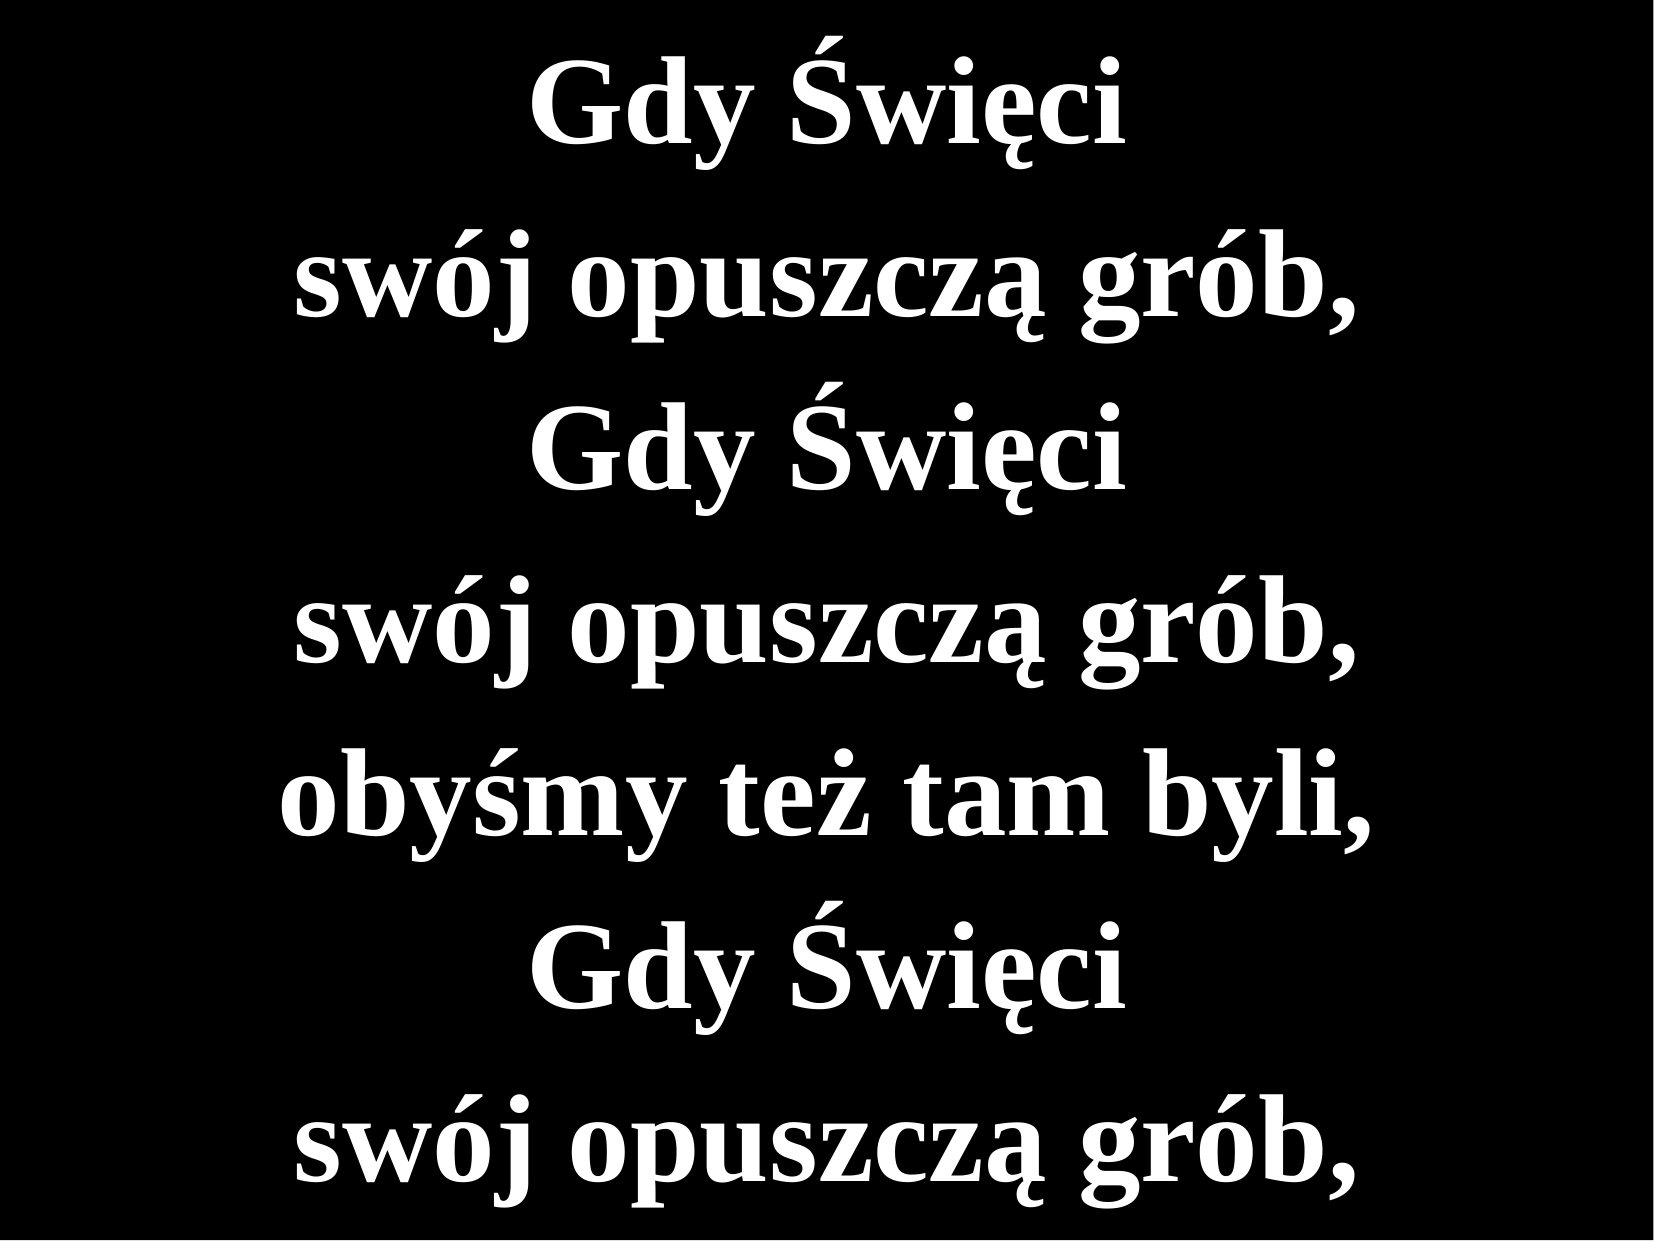

# Gdy Święci ppp swój opuszczą grób, ppp Gdy Święci ppp swój opuszczą grób, ppp obyśmy też tam byli, ppp Gdy Święci ppp swój opuszczą grób,